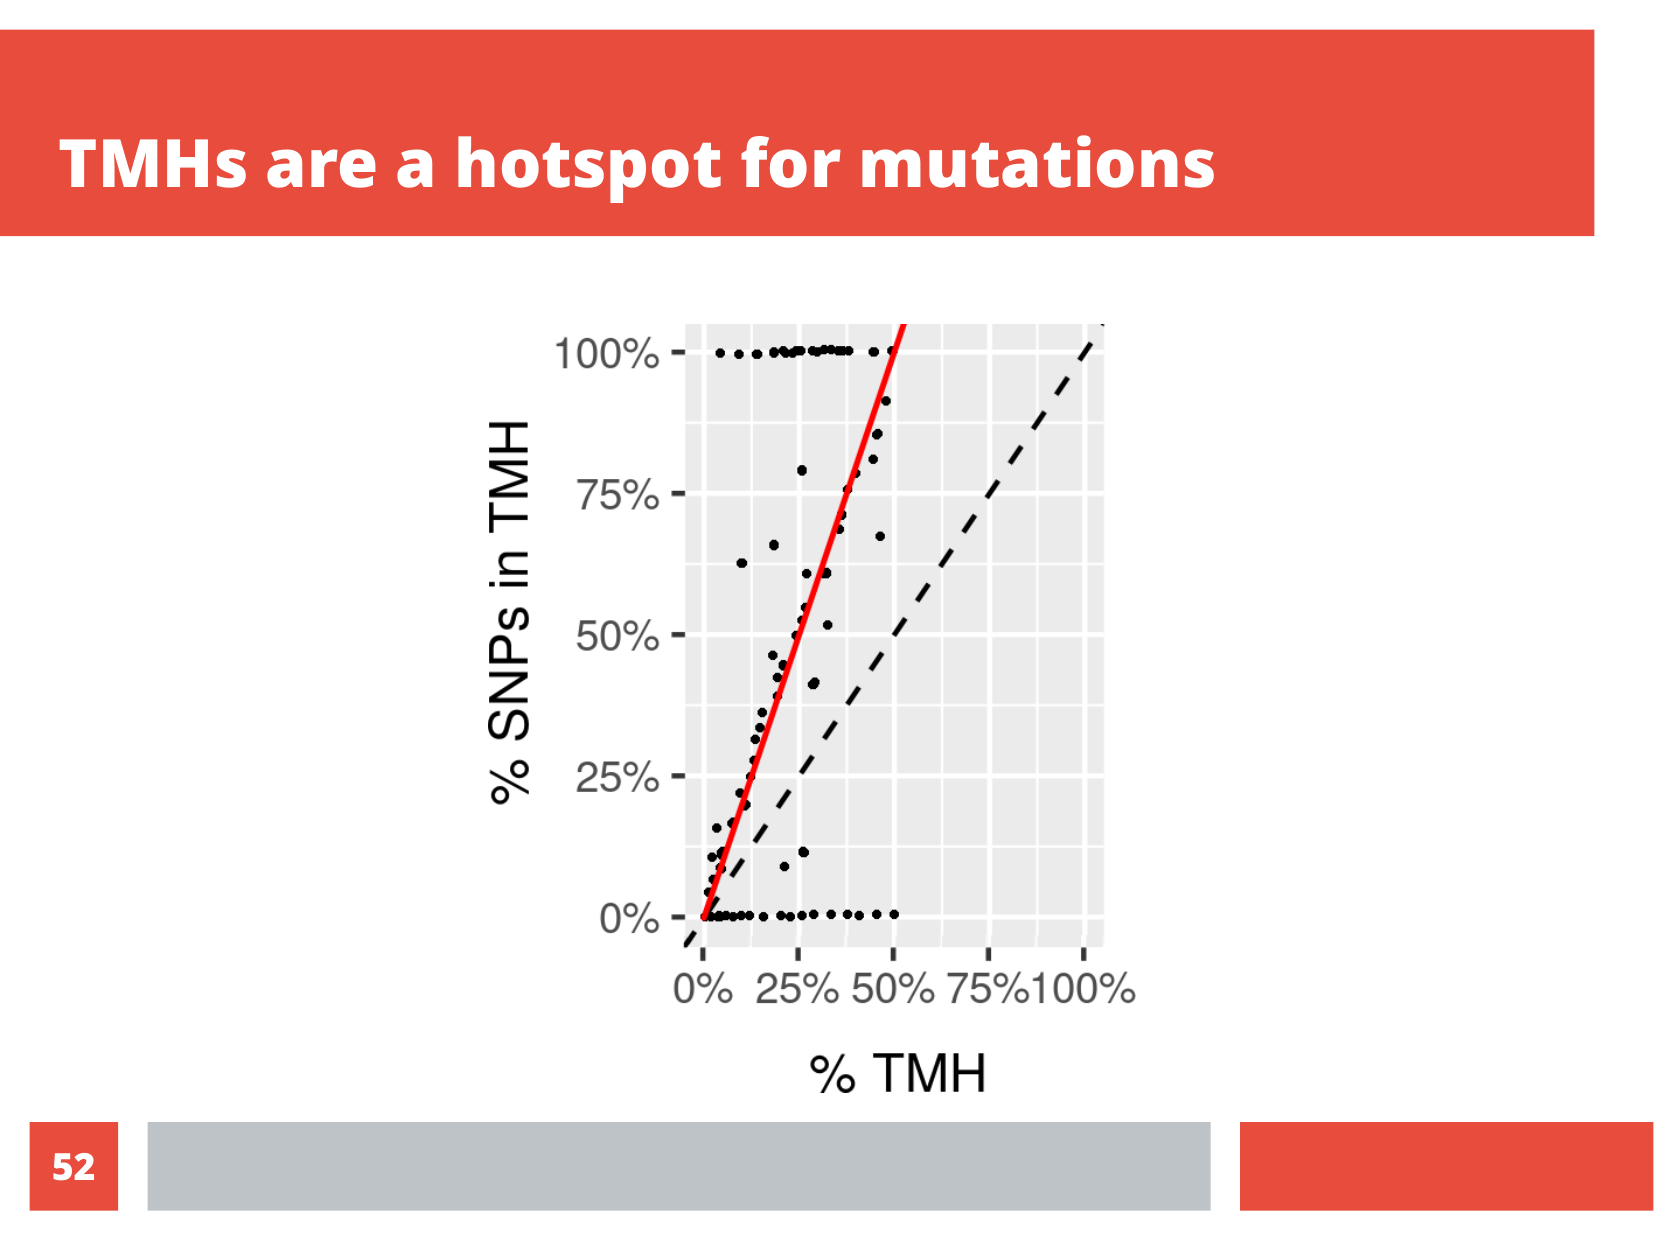

# TMHs are a hotspot for mutations
52